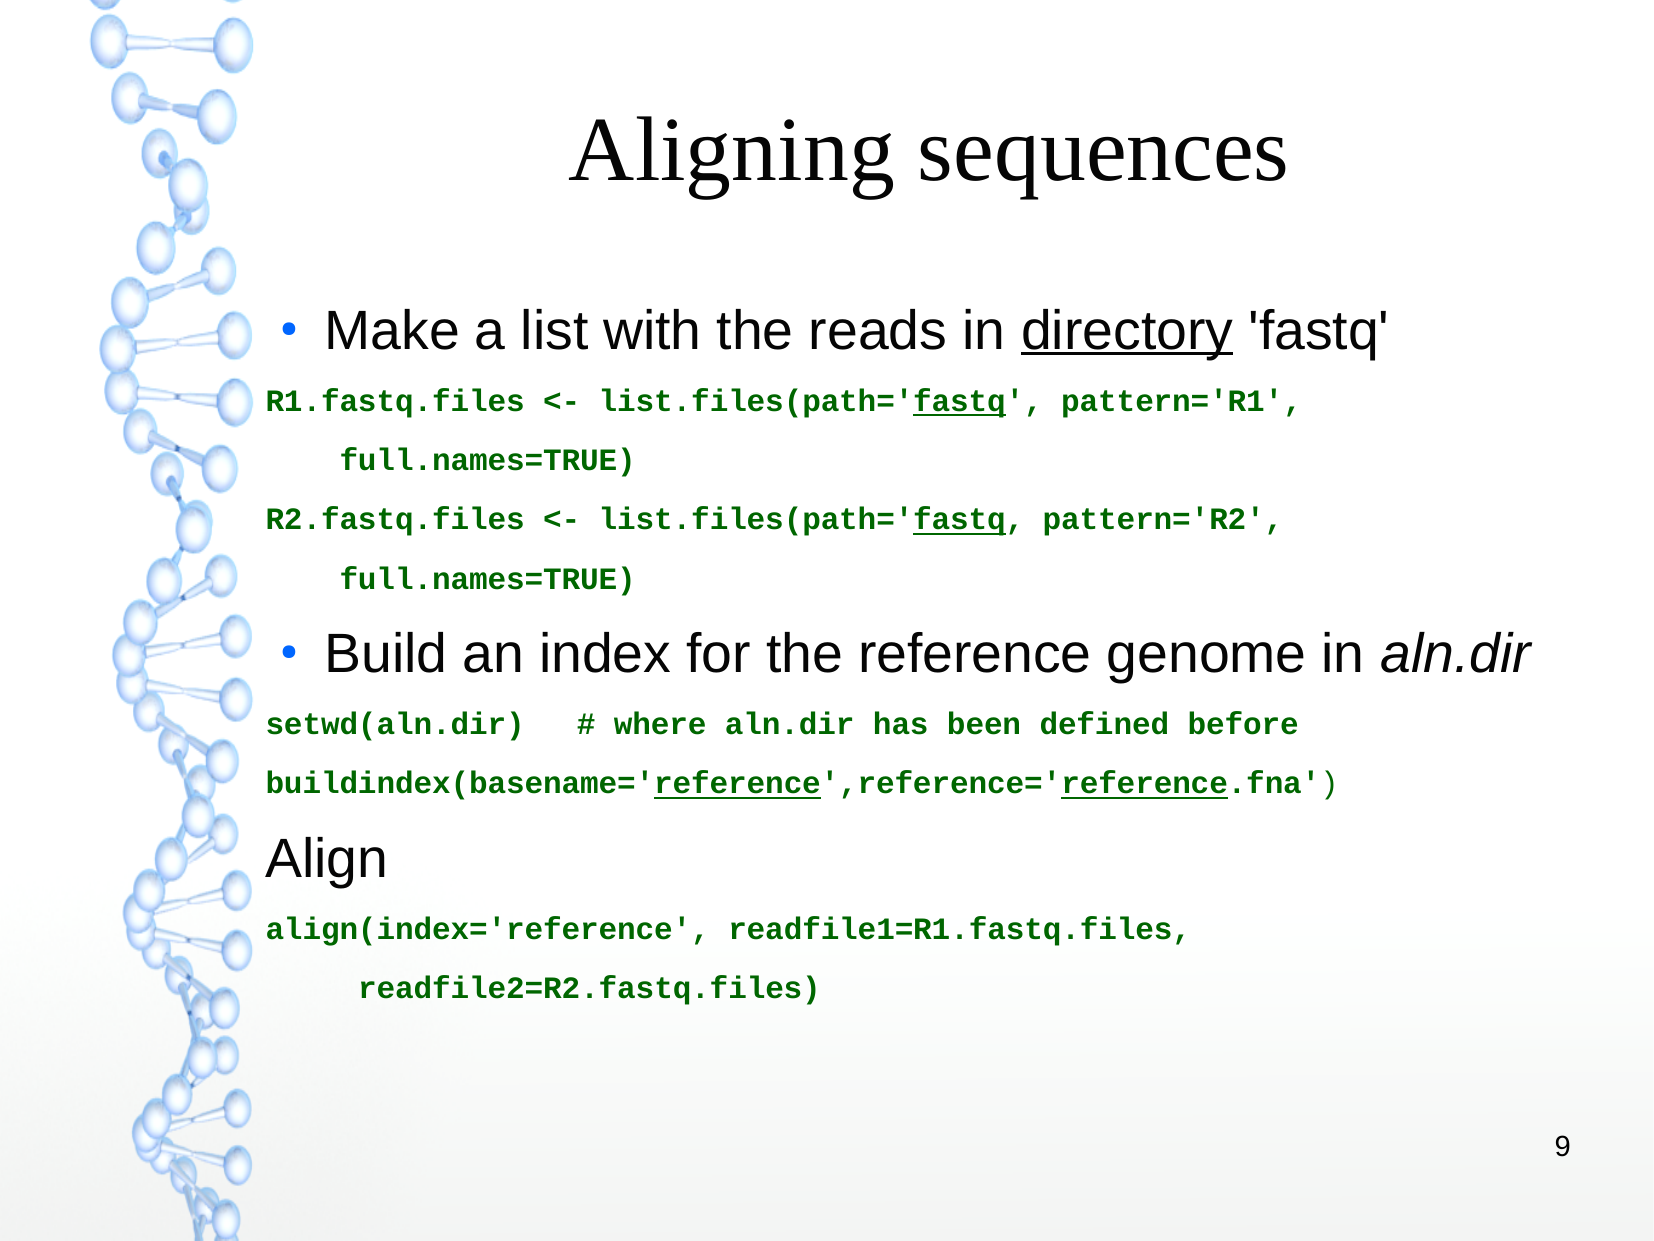

# Aligning sequences
Make a list with the reads in directory 'fastq'
R1.fastq.files <- list.files(path='fastq', pattern='R1',
 full.names=TRUE)
R2.fastq.files <- list.files(path='fastq, pattern='R2',
 full.names=TRUE)
Build an index for the reference genome in aln.dir
setwd(aln.dir)	# where aln.dir has been defined before
buildindex(basename='reference',reference='reference.fna')
Align
align(index='reference', readfile1=R1.fastq.files,
 readfile2=R2.fastq.files)
9